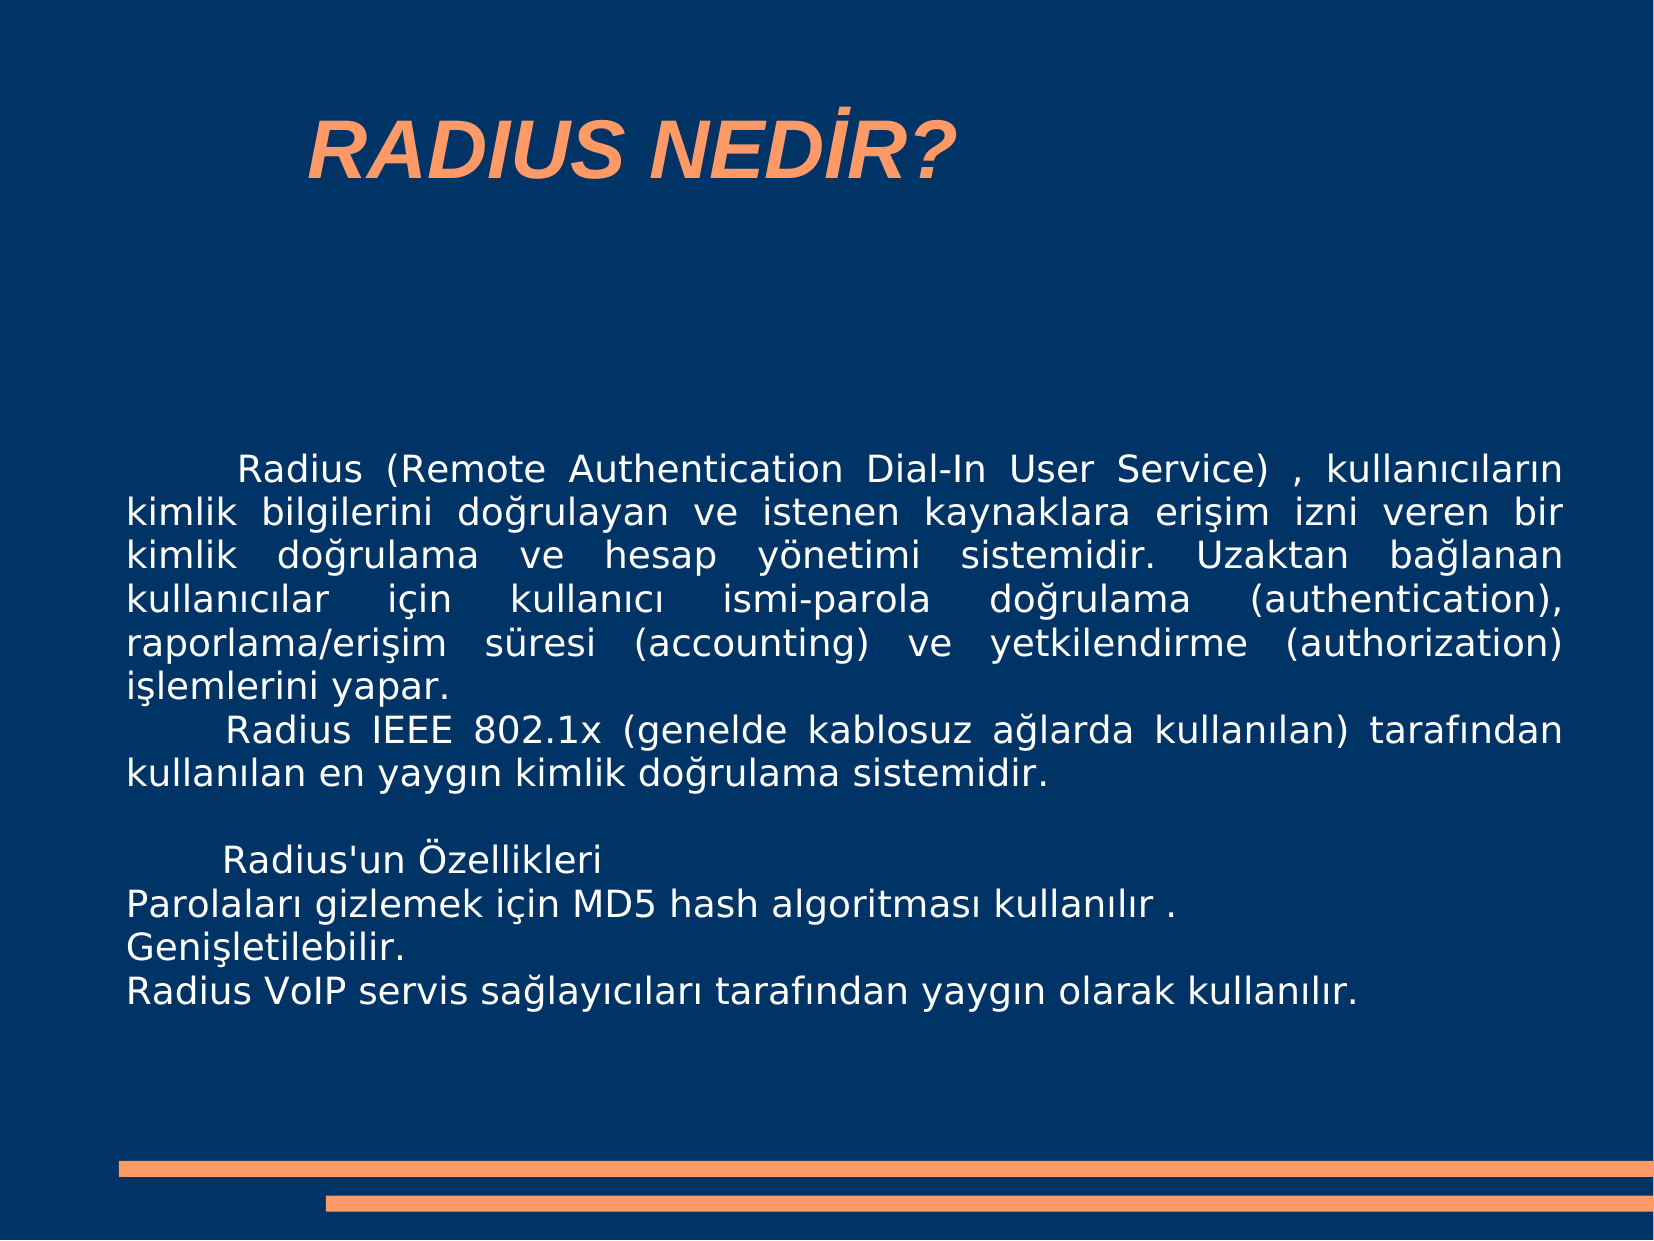

# RADIUS NEDİR?
 Radius (Remote Authentication Dial-In User Service) , kullanıcıların kimlik bilgilerini doğrulayan ve istenen kaynaklara erişim izni veren bir kimlik doğrulama ve hesap yönetimi sistemidir. Uzaktan bağlanan kullanıcılar için kullanıcı ismi-parola doğrulama (authentication), raporlama/erişim süresi (accounting) ve yetkilendirme (authorization) işlemlerini yapar.
 Radius IEEE 802.1x (genelde kablosuz ağlarda kullanılan) tarafından kullanılan en yaygın kimlik doğrulama sistemidir.
 Radius'un Özellikleri
Parolaları gizlemek için MD5 hash algoritması kullanılır .
Genişletilebilir.
Radius VoIP servis sağlayıcıları tarafından yaygın olarak kullanılır.